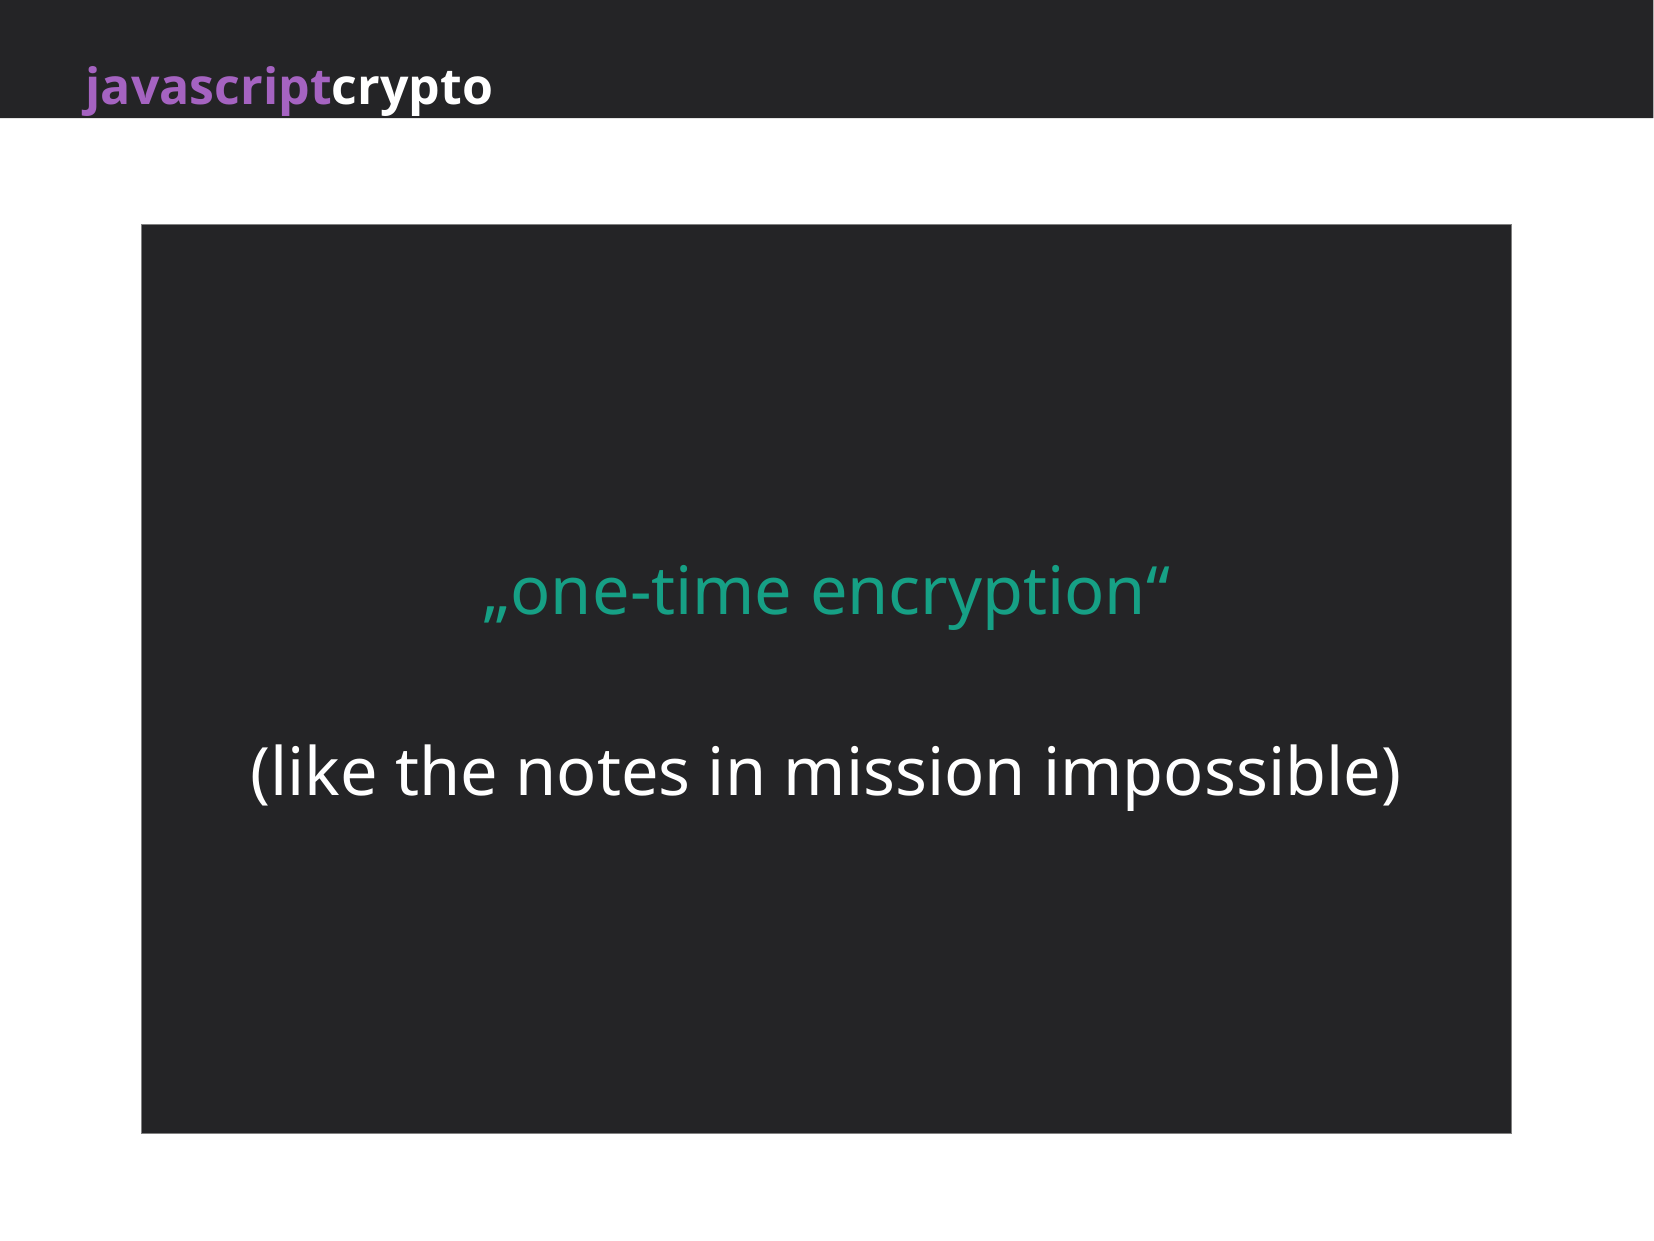

javascriptcrypto
„one-time encryption“
(like the notes in mission impossible)